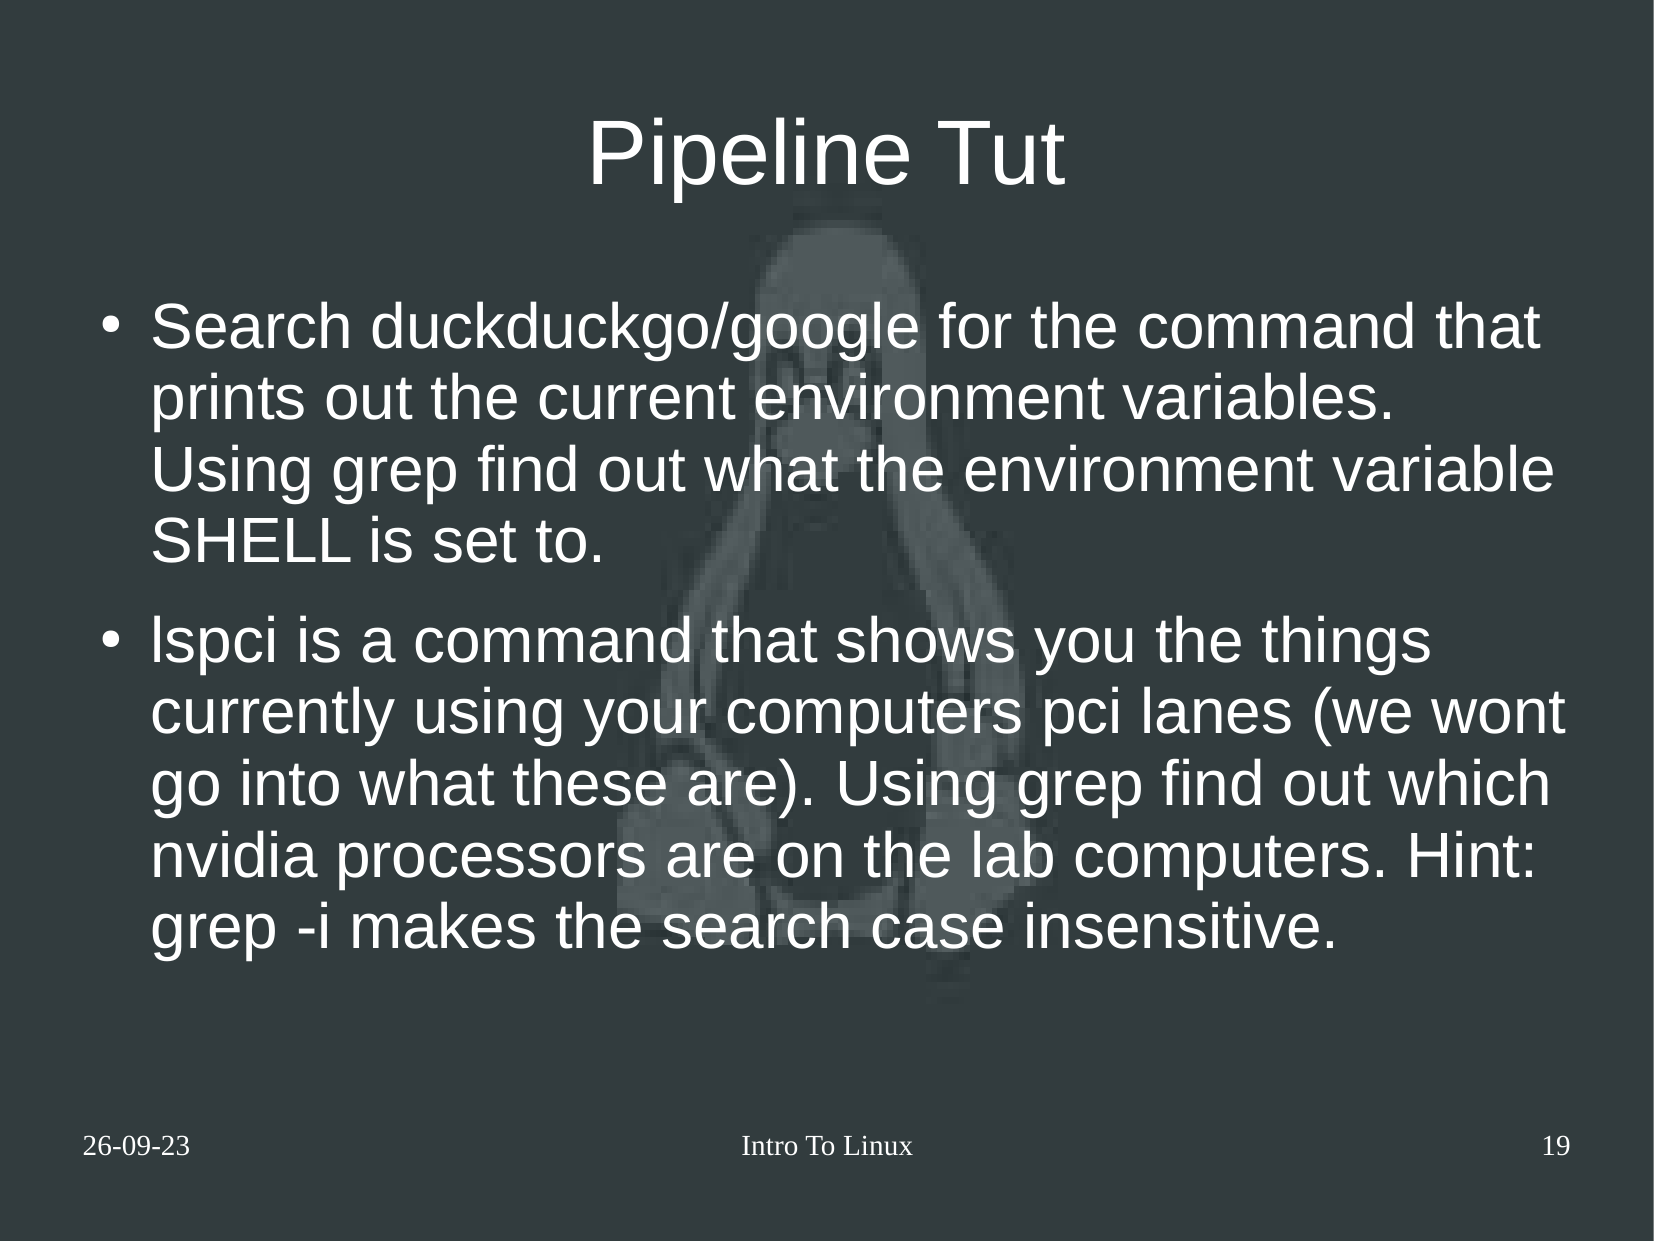

# Pipeline Tut
Search duckduckgo/google for the command that prints out the current environment variables. Using grep find out what the environment variable SHELL is set to.
lspci is a command that shows you the things currently using your computers pci lanes (we wont go into what these are). Using grep find out which nvidia processors are on the lab computers. Hint: grep -i makes the search case insensitive.
Intro To Linux
19